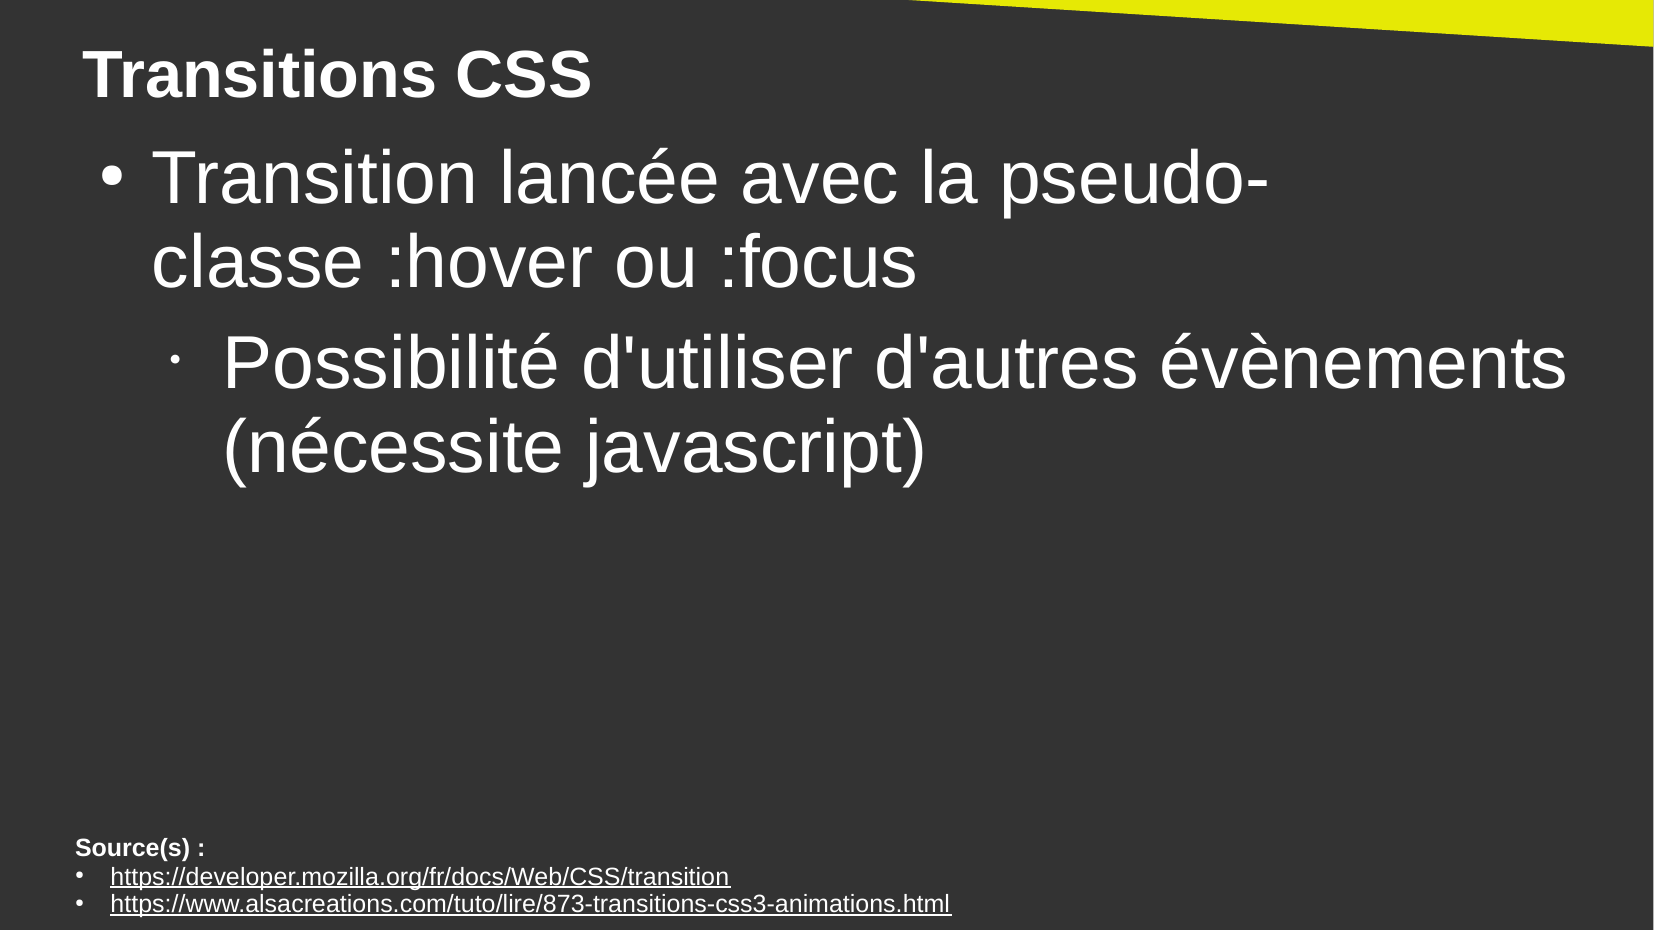

# Transitions CSS
Transition lancée avec la pseudo-classe :hover ou :focus
Possibilité d'utiliser d'autres évènements (nécessite javascript)
Source(s) :
https://developer.mozilla.org/fr/docs/Web/CSS/transition
https://www.alsacreations.com/tuto/lire/873-transitions-css3-animations.html